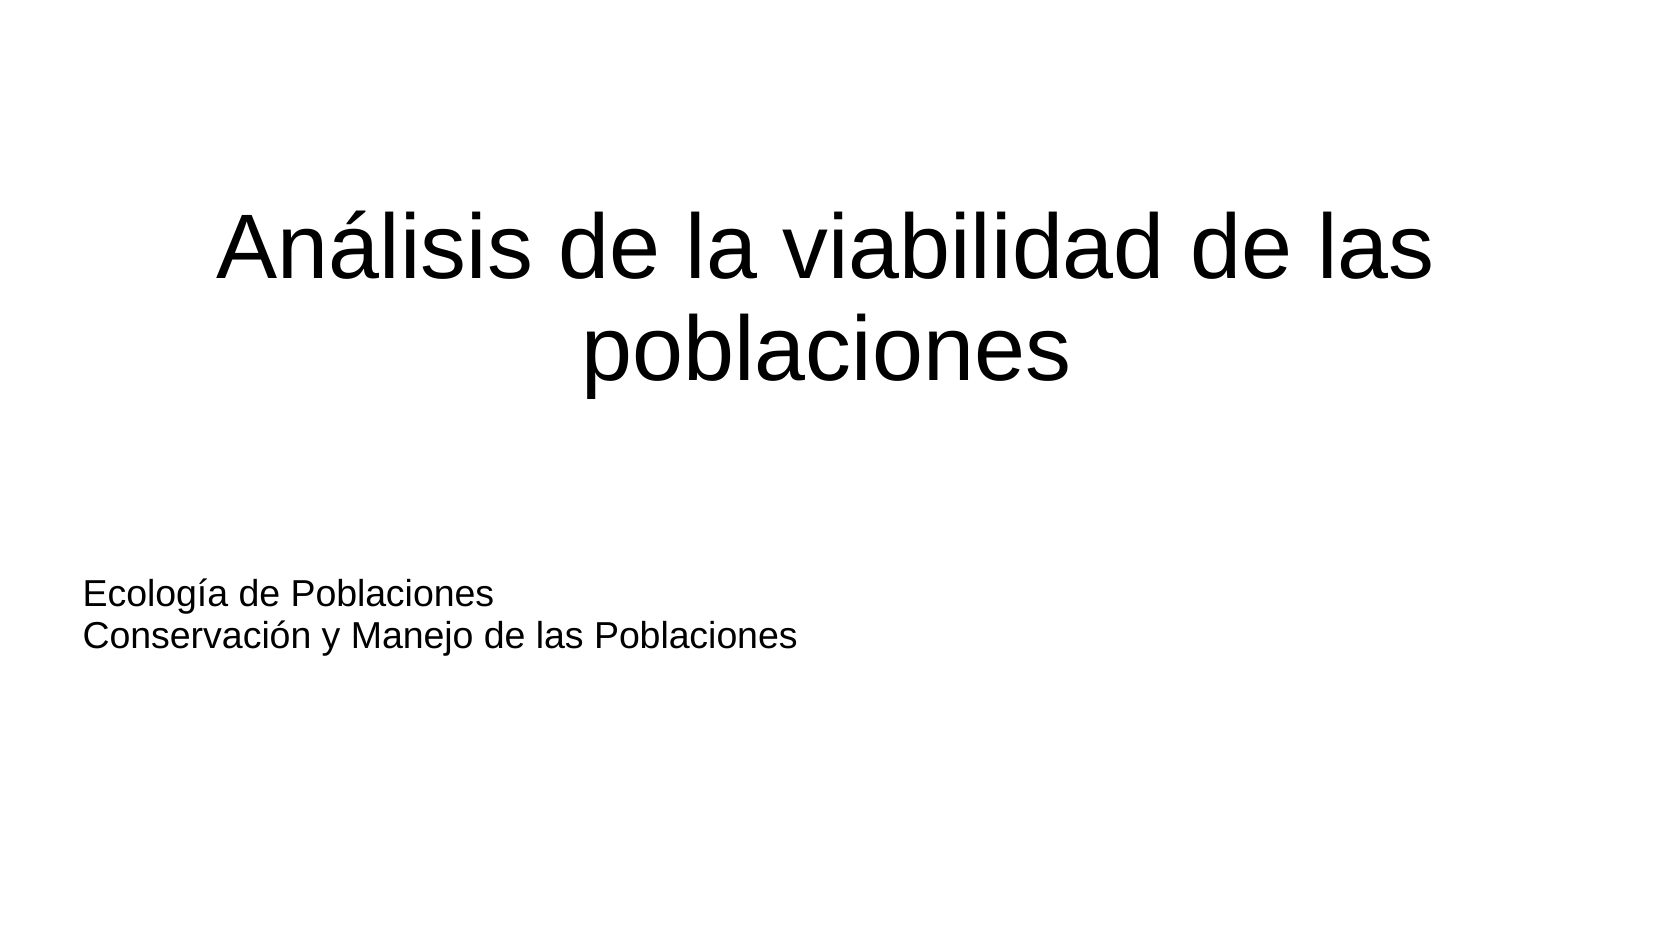

# Análisis de la viabilidad de las poblaciones
Ecología de Poblaciones
Conservación y Manejo de las Poblaciones